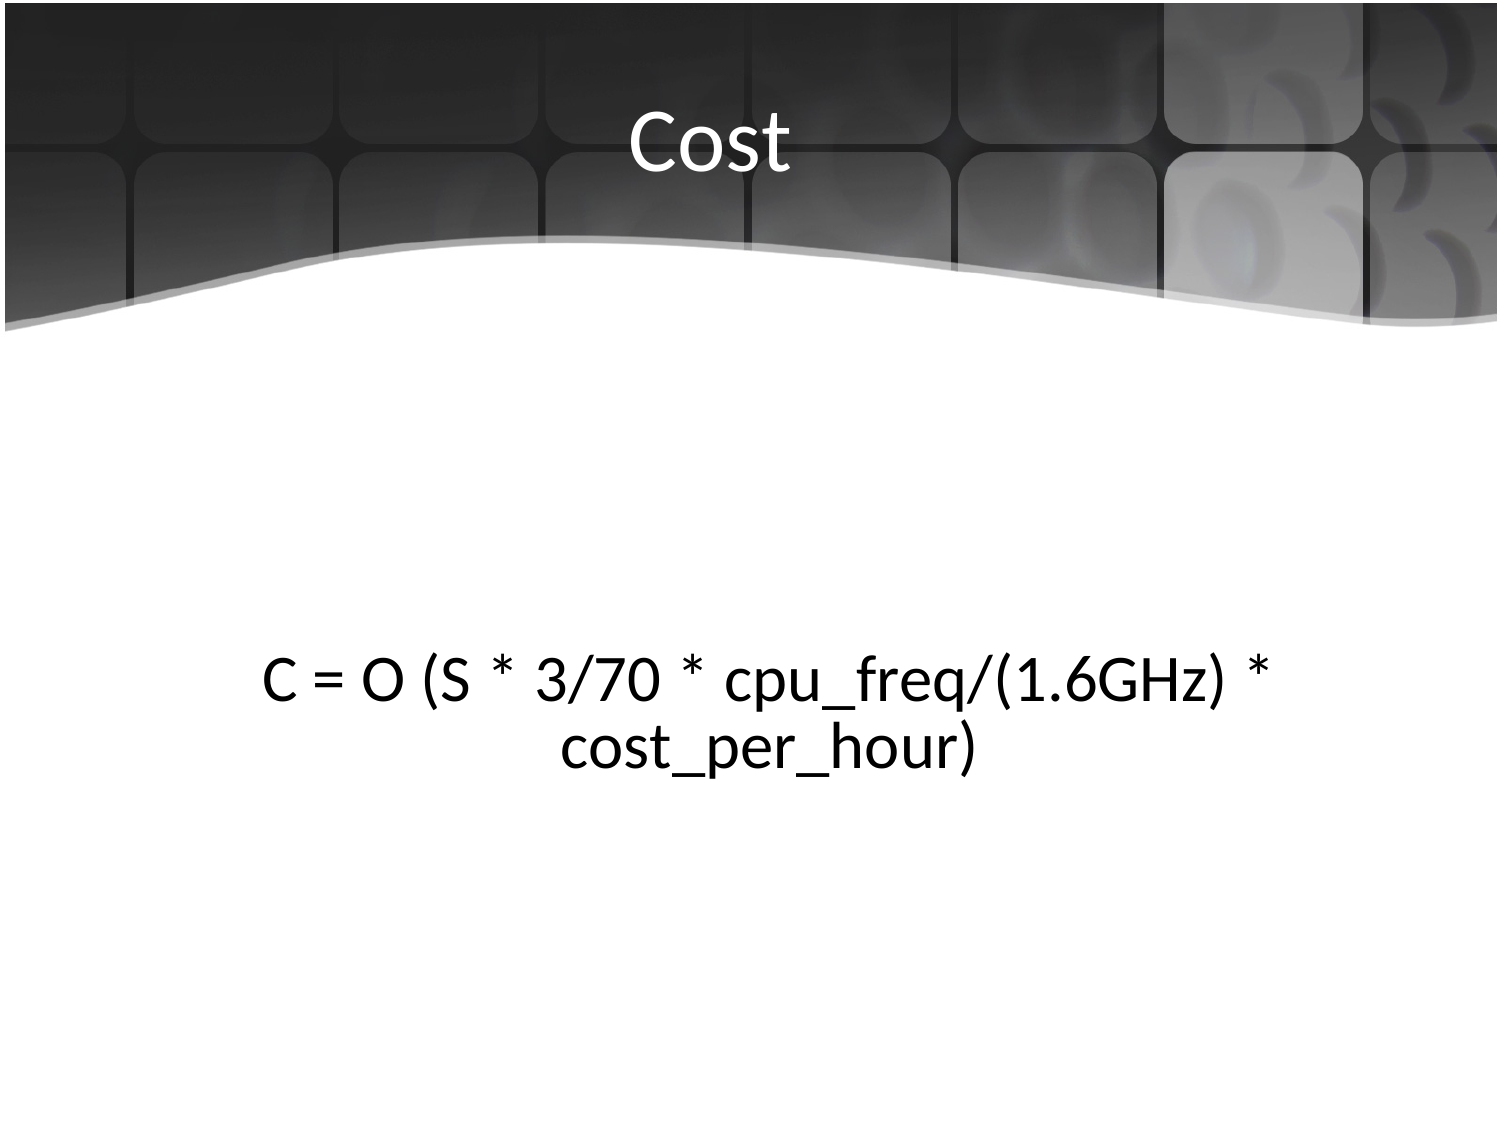

Cost
C = O (S * 3/70 * cpu_freq/(1.6GHz) * cost_per_hour)
#